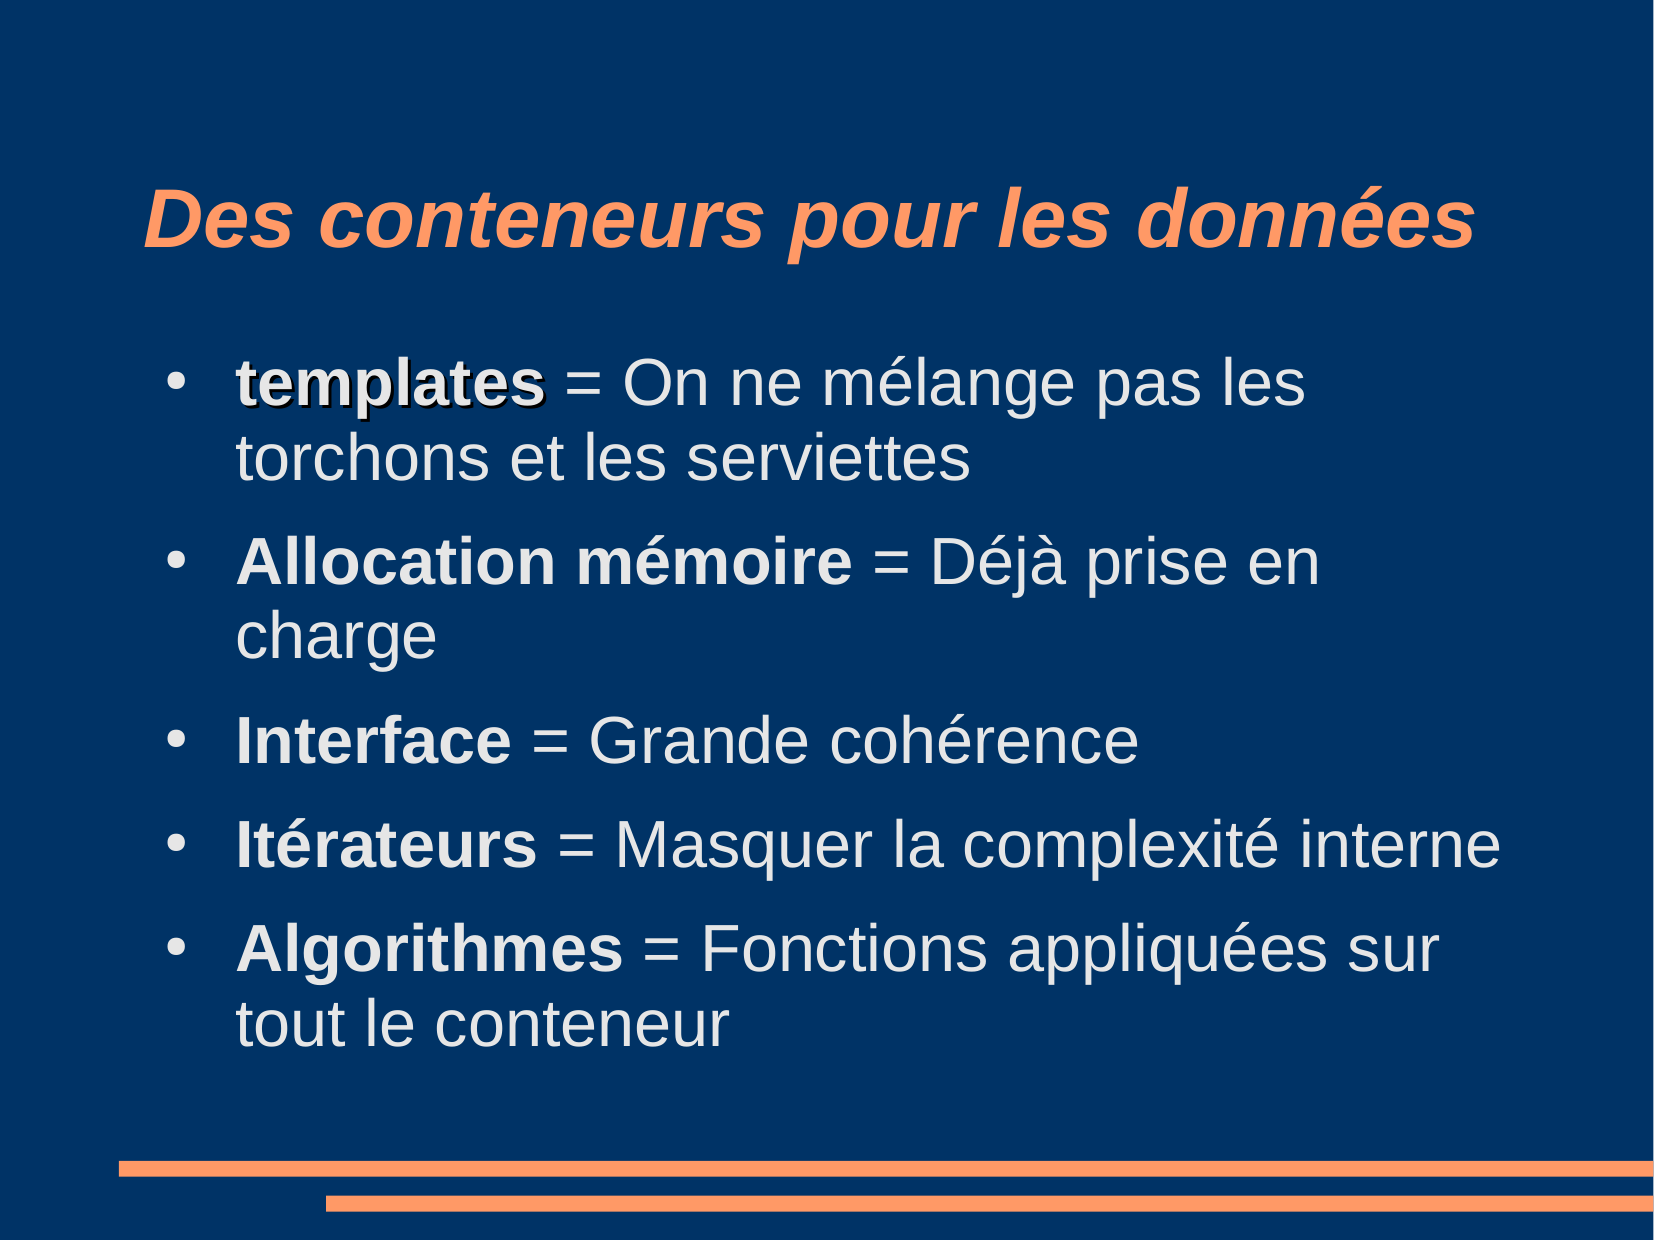

# Des conteneurs pour les données
templates = On ne mélange pas les torchons et les serviettes
Allocation mémoire = Déjà prise en charge
Interface = Grande cohérence
Itérateurs = Masquer la complexité interne
Algorithmes = Fonctions appliquées sur tout le conteneur